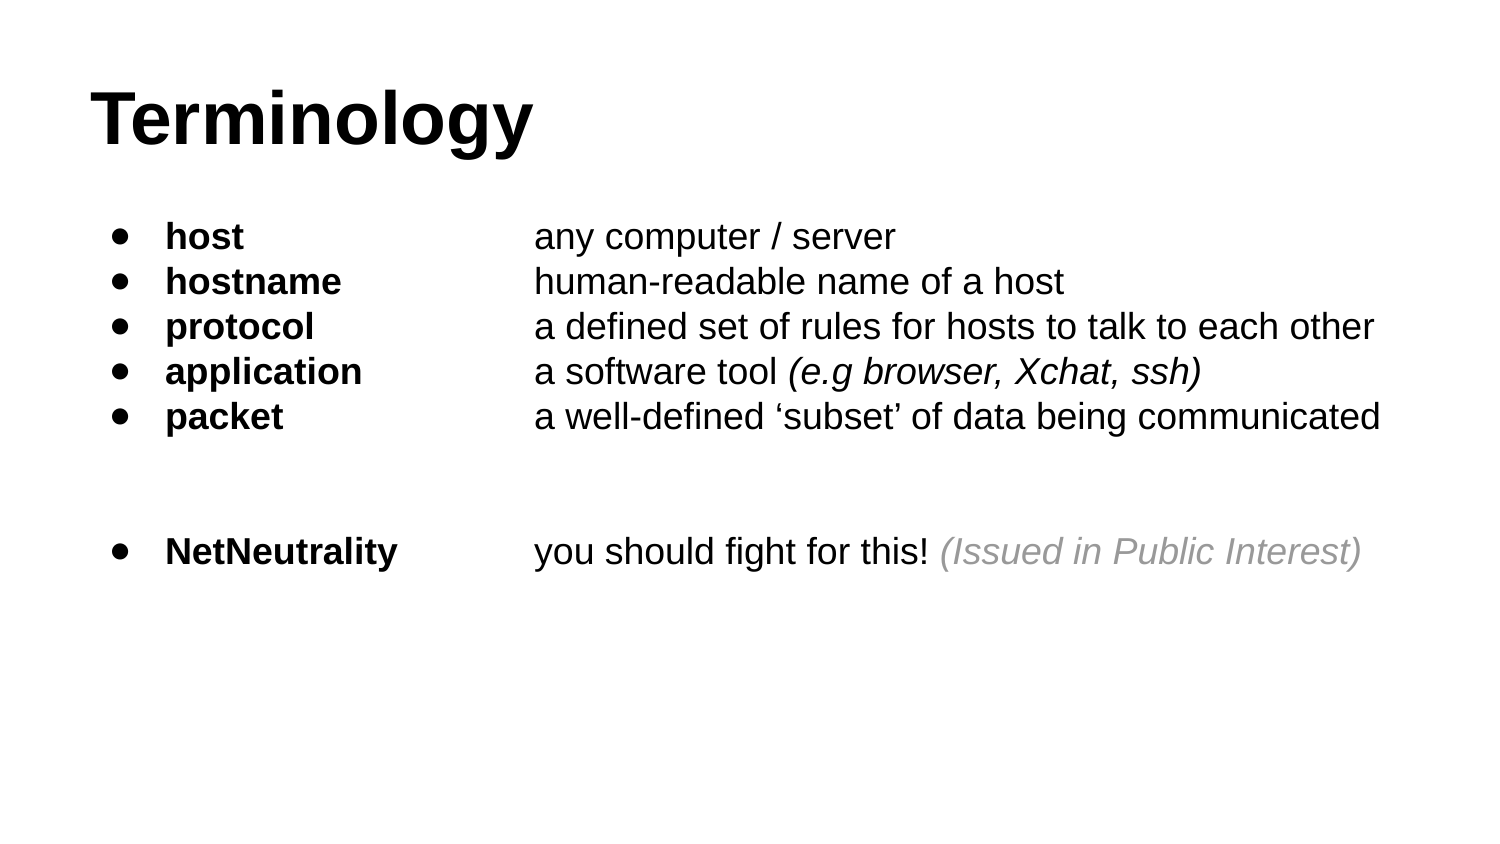

# Terminology
host 				any computer / server
hostname			human-readable name of a host
protocol			a defined set of rules for hosts to talk to each other
application			a software tool (e.g browser, Xchat, ssh)
packet				a well-defined ‘subset’ of data being communicated
NetNeutrality		you should fight for this! (Issued in Public Interest)